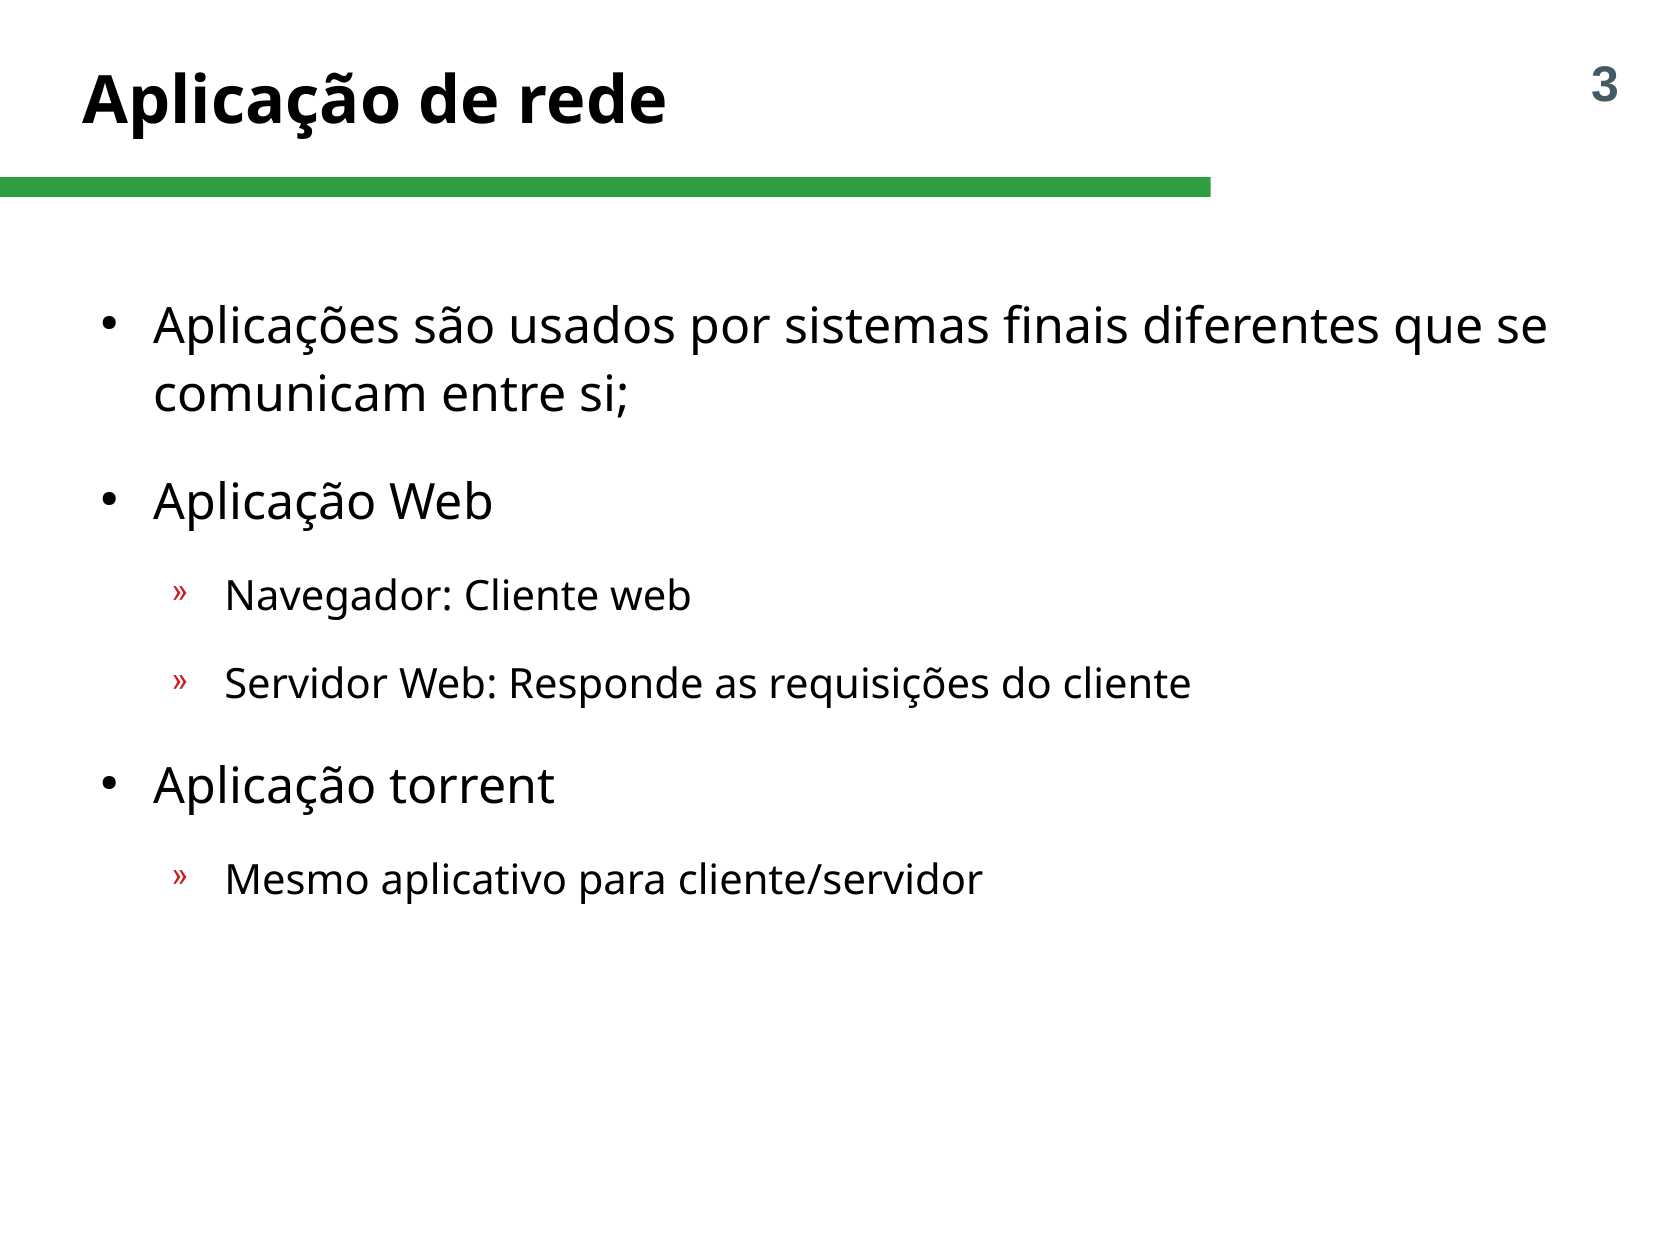

# Aplicação de rede
Aplicações são usados por sistemas finais diferentes que se comunicam entre si;
Aplicação Web
Navegador: Cliente web
Servidor Web: Responde as requisições do cliente
Aplicação torrent
Mesmo aplicativo para cliente/servidor